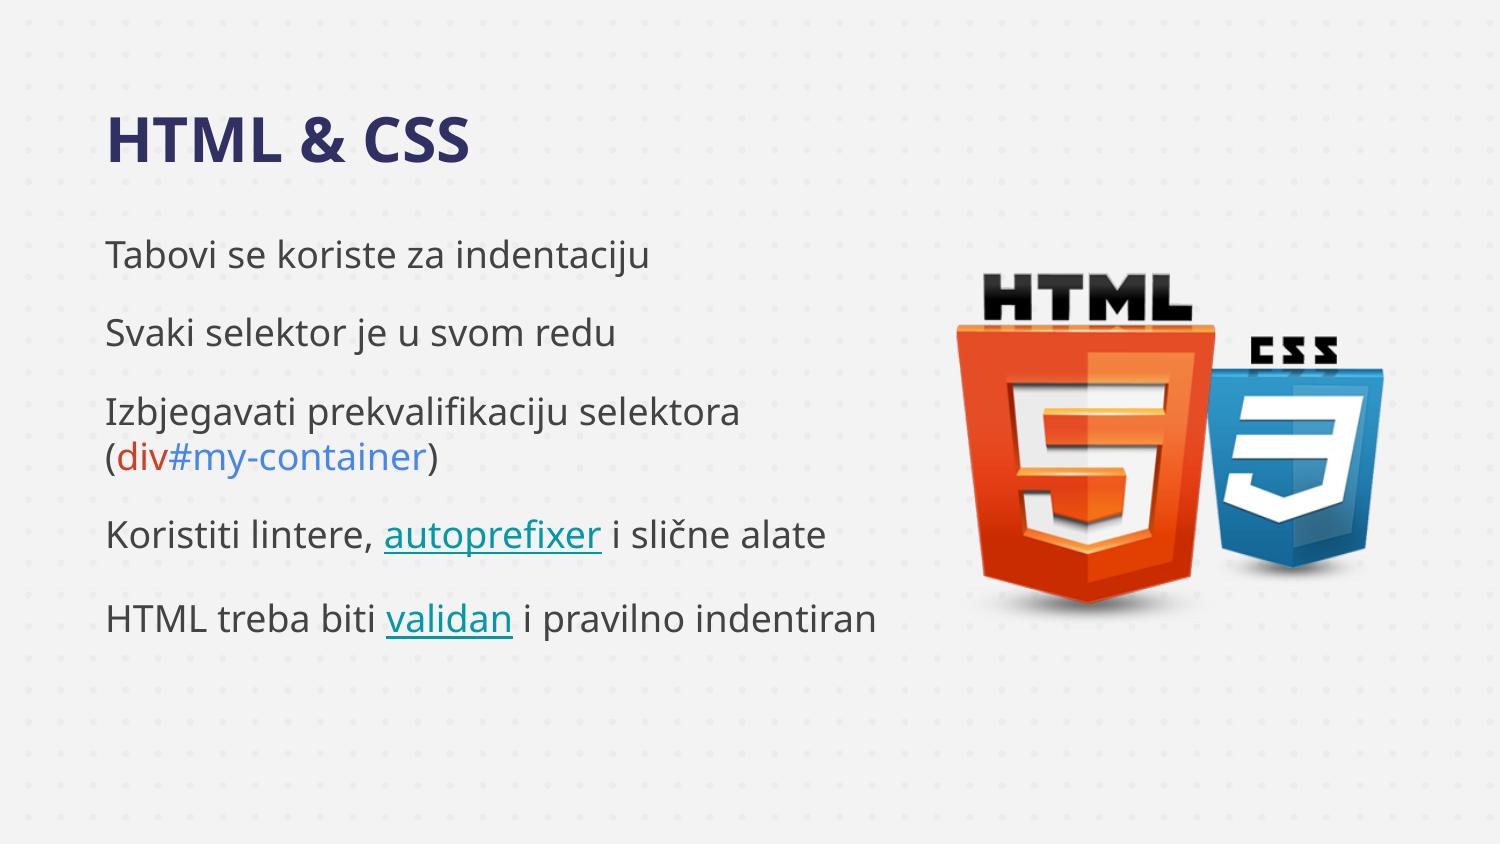

# HTML & CSS
Tabovi se koriste za indentaciju
Svaki selektor je u svom redu
Izbjegavati prekvalifikaciju selektora
(div#my-container)
Koristiti lintere, autoprefixer i slične alate
HTML treba biti validan i pravilno indentiran